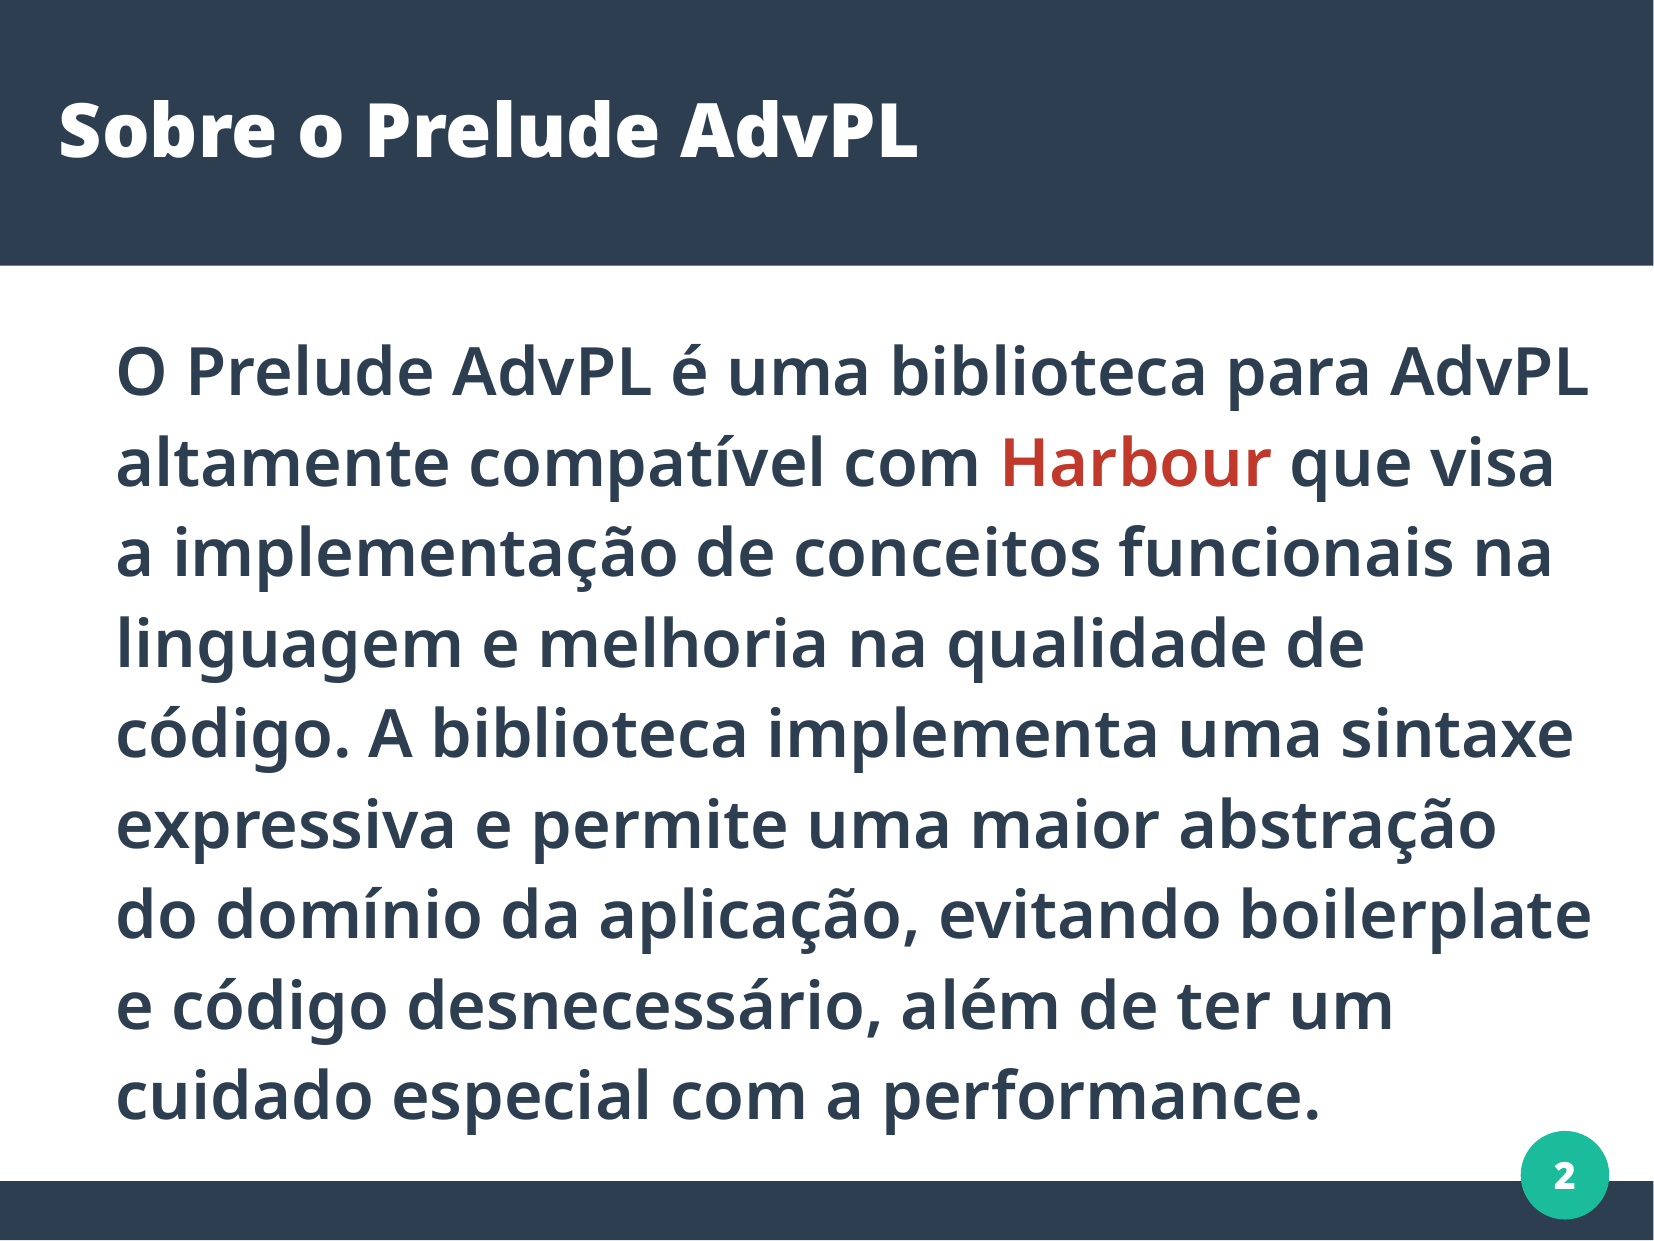

# Sobre o Prelude AdvPL
O Prelude AdvPL é uma biblioteca para AdvPL altamente compatível com Harbour que visa a implementação de conceitos funcionais na linguagem e melhoria na qualidade de código. A biblioteca implementa uma sintaxe expressiva e permite uma maior abstração do domínio da aplicação, evitando boilerplate e código desnecessário, além de ter um cuidado especial com a performance.
2